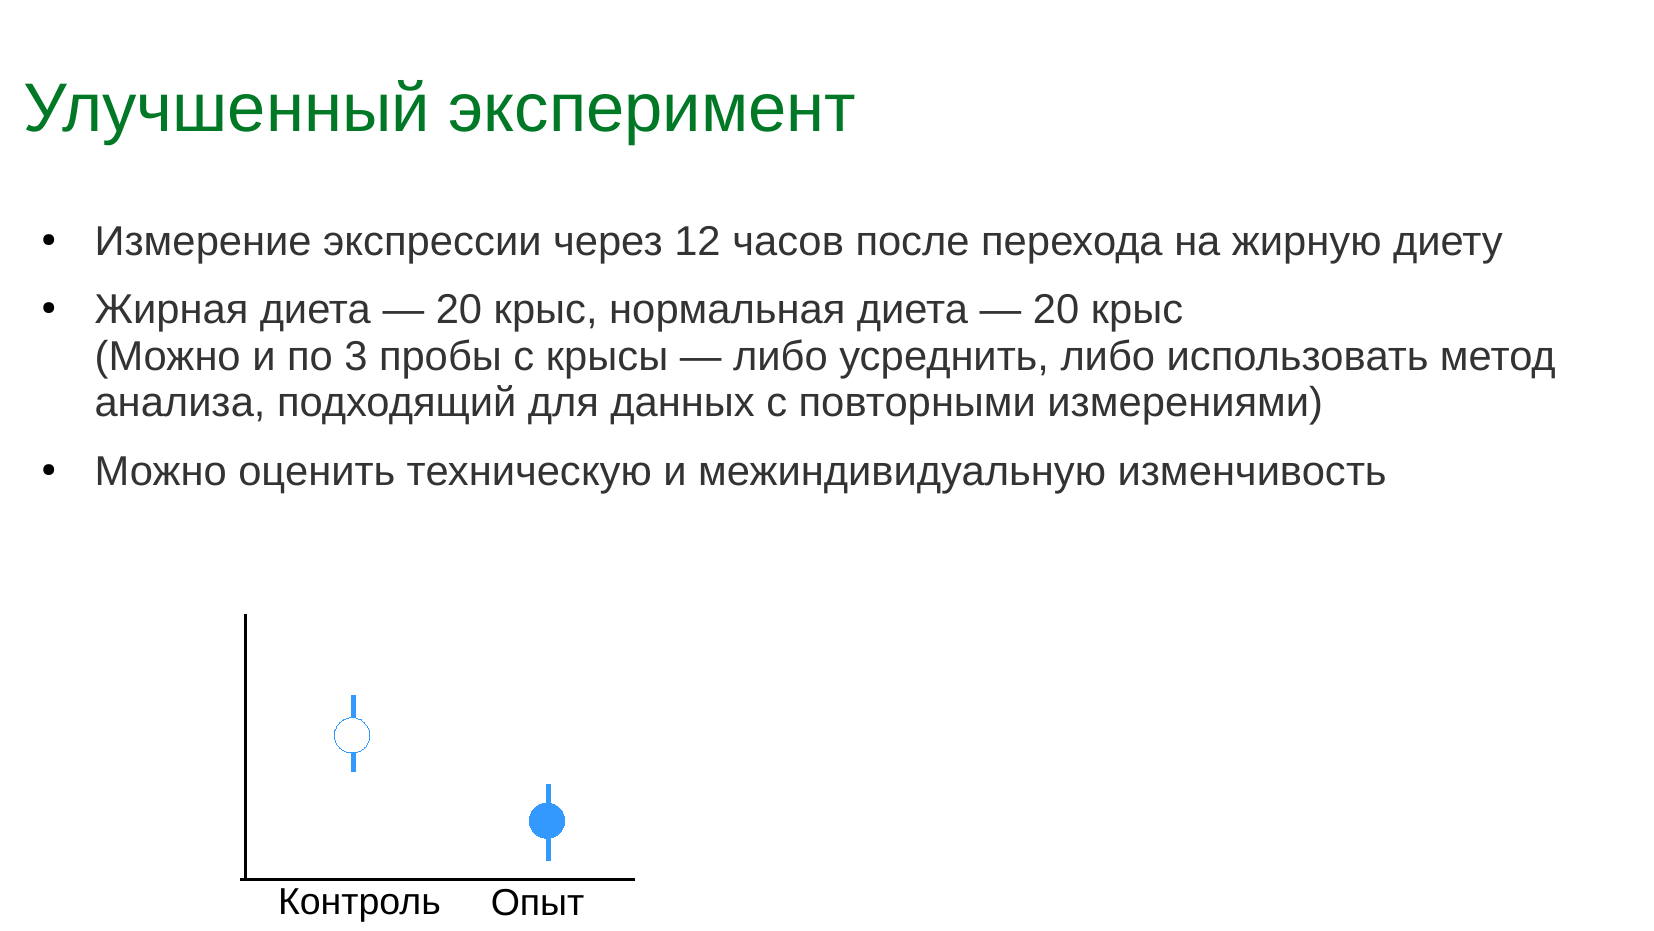

# Улучшенный эксперимент
Измерение экспрессии через 12 часов после перехода на жирную диету
Жирная диета — 20 крыс, нормальная диета — 20 крыc
(Можно и по 3 пробы с крысы — либо усреднить, либо использовать метод анализа, подходящий для данных с повторными измерениями)
Можно оценить техническую и межиндивидуальную изменчивость
Контроль
Опыт